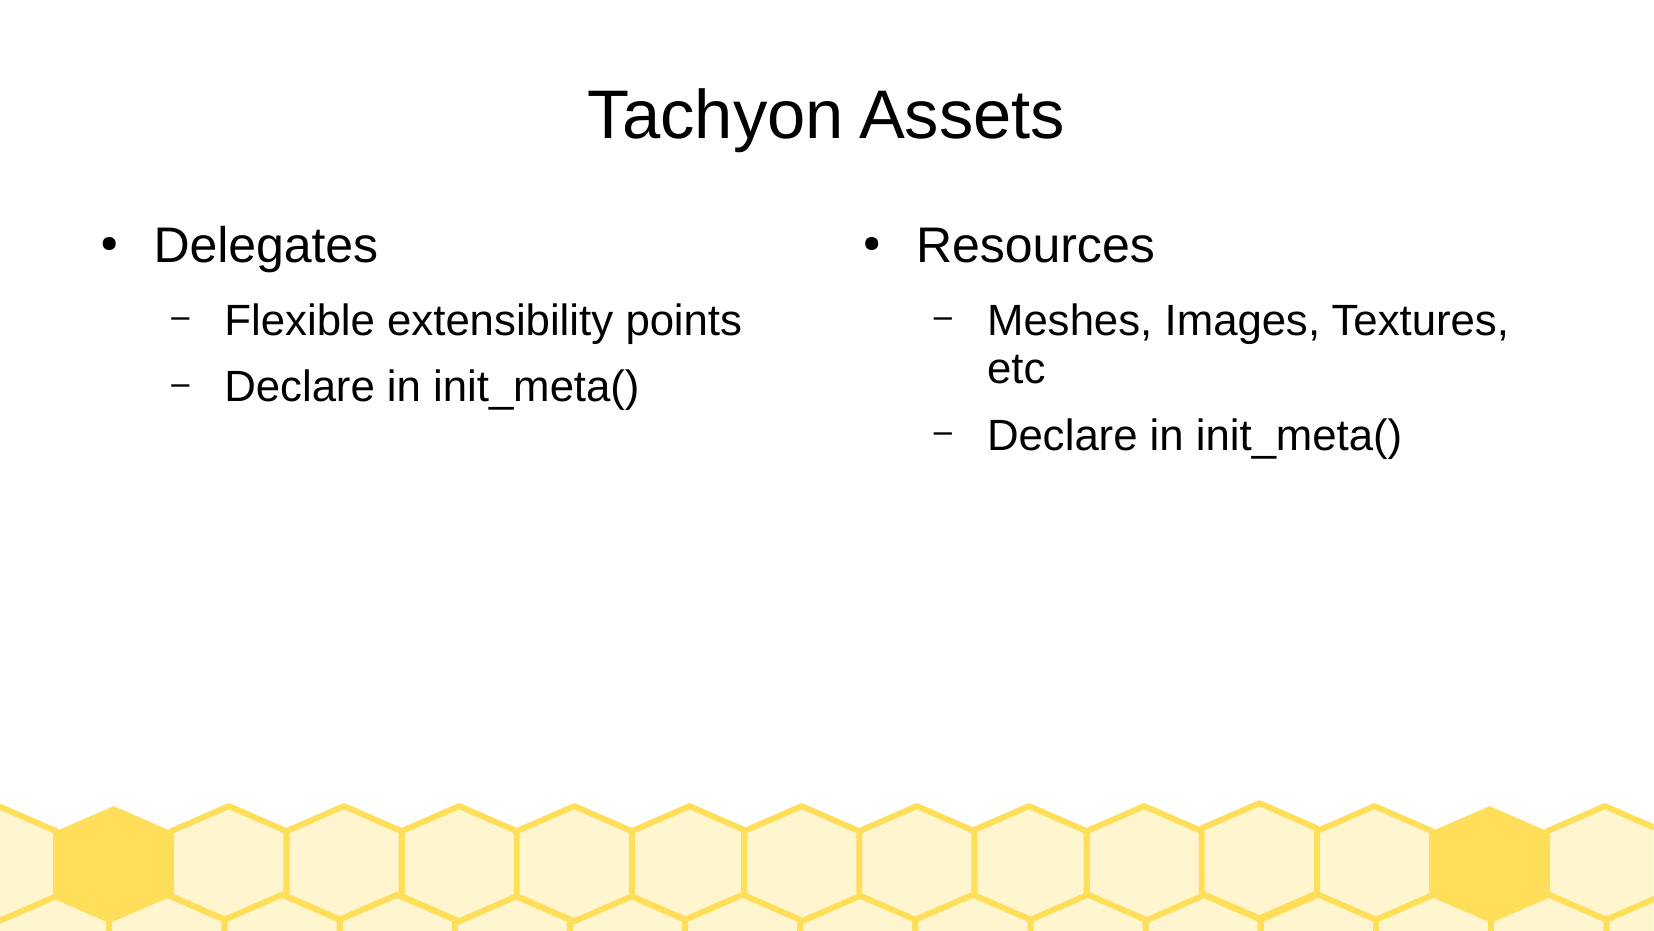

# Tachyon Assets
Delegates
Flexible extensibility points
Declare in init_meta()
Resources
Meshes, Images, Textures, etc
Declare in init_meta()